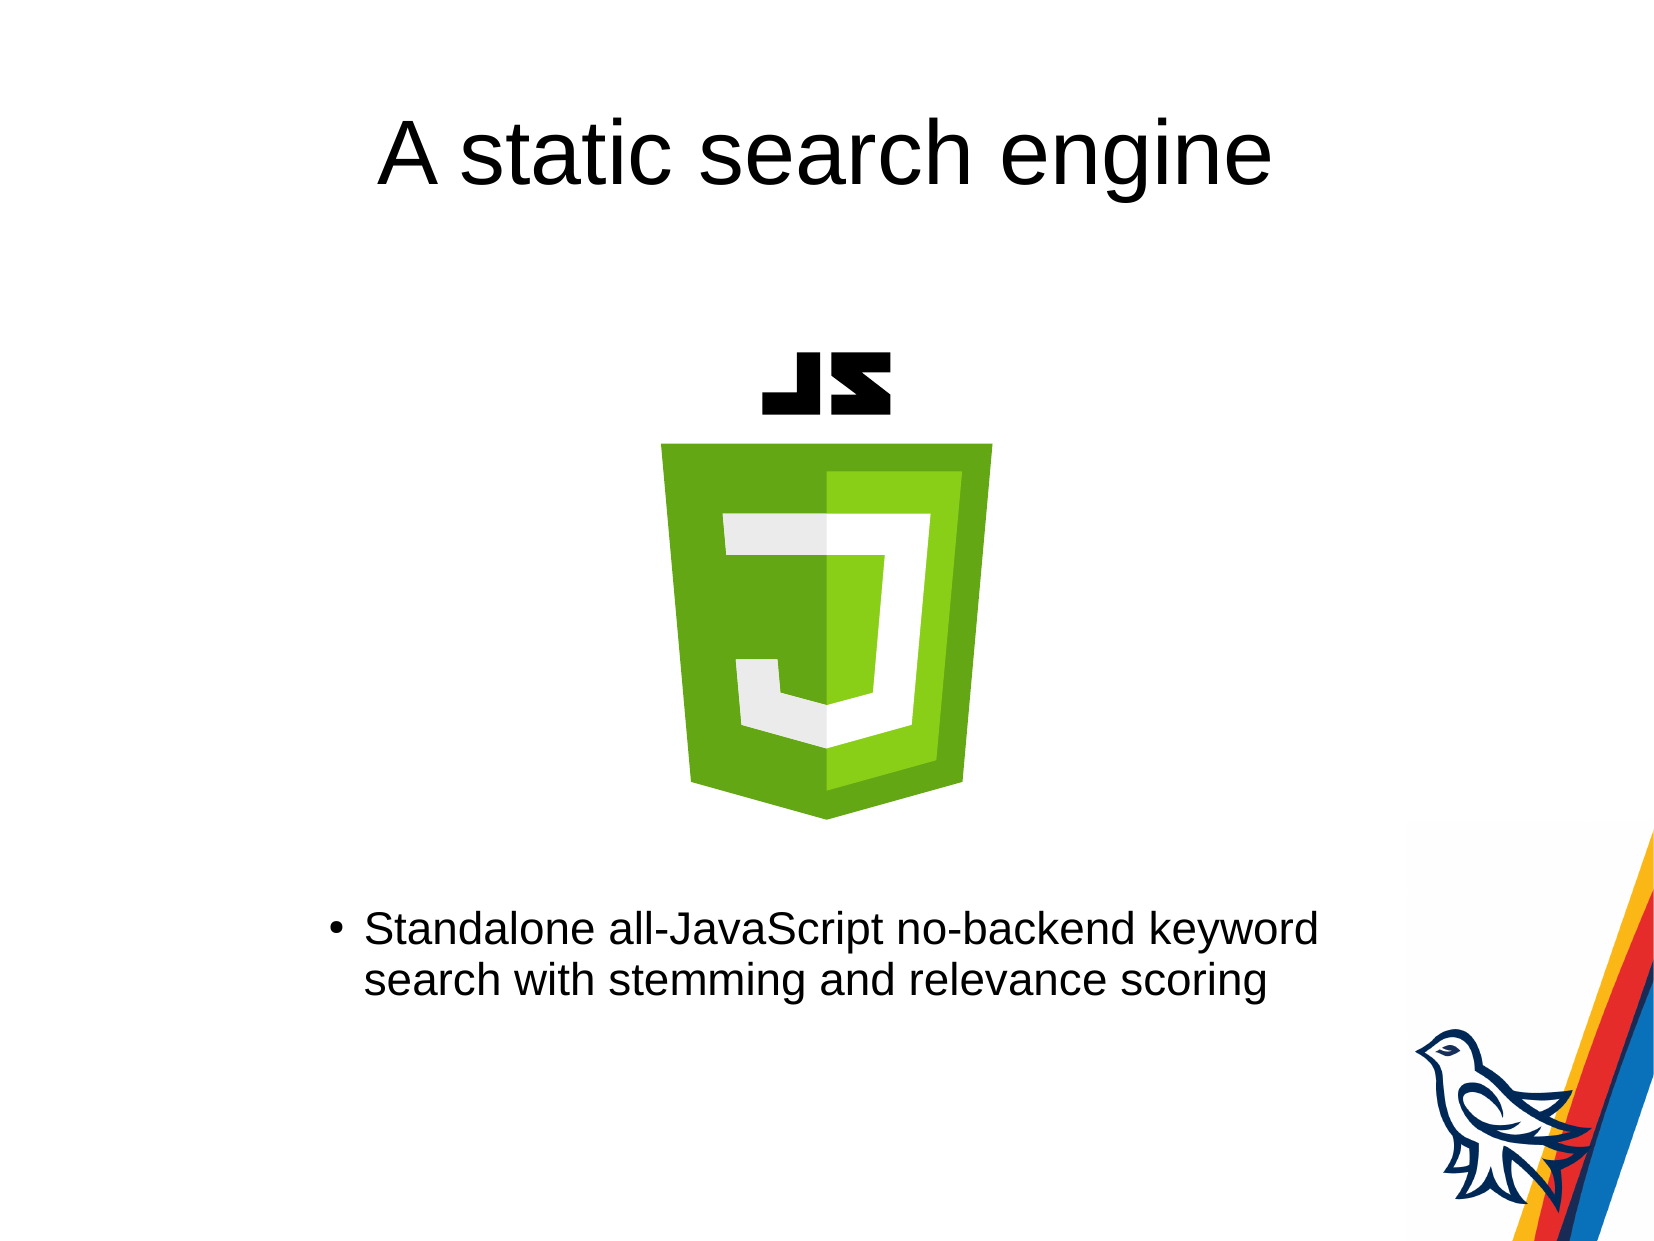

# A static search engine
Standalone all-JavaScript no-backend keyword search with stemming and relevance scoring